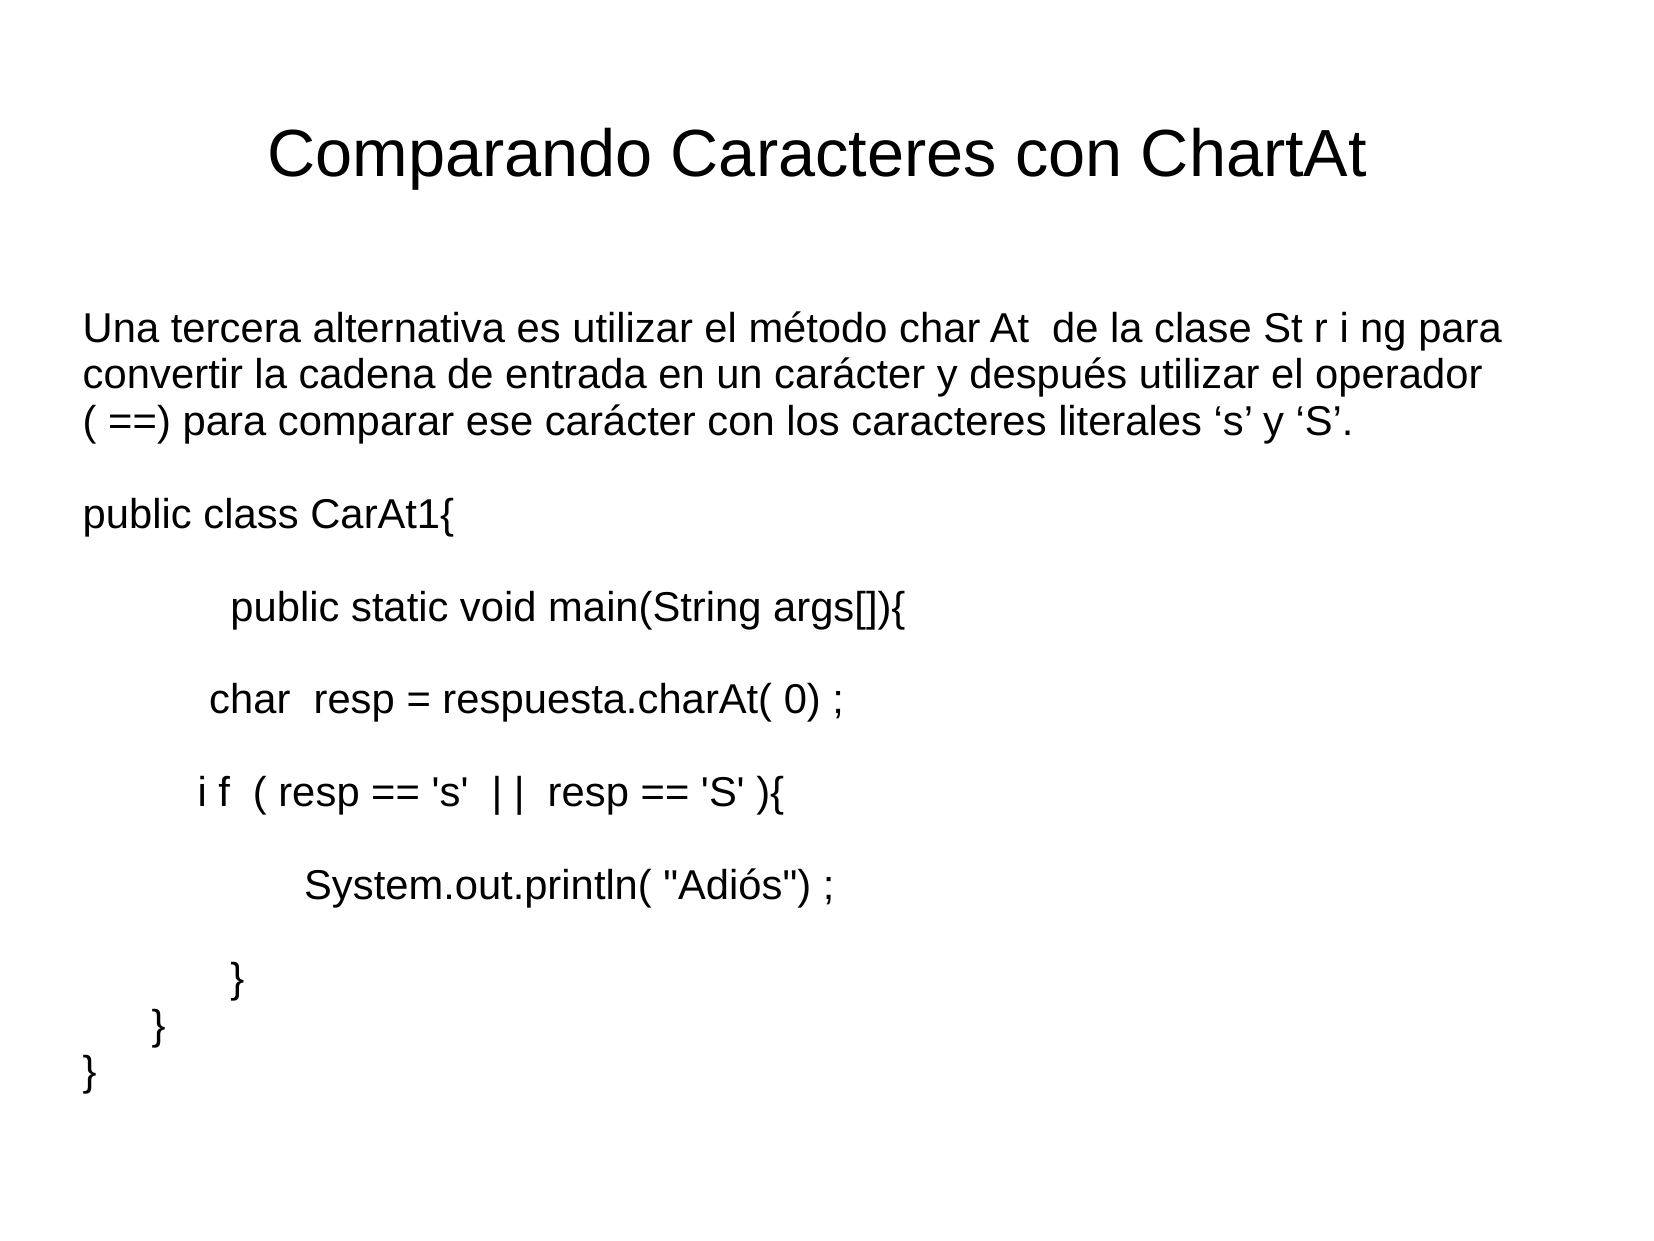

# Comparando Caracteres con ChartAt
Una tercera alternativa es utilizar el método char At de la clase St r i ng para convertir la cadena de entrada en un carácter y después utilizar el operador ( ==) para comparar ese carácter con los caracteres literales ‘s’ y ‘S’.
public class CarAt1{
		public static void main(String args[]){
 char resp = respuesta.charAt( 0) ;
 i f ( resp == 's' | | resp == 'S' ){
 			System.out.println( "Adiós") ;
		}
 }
}